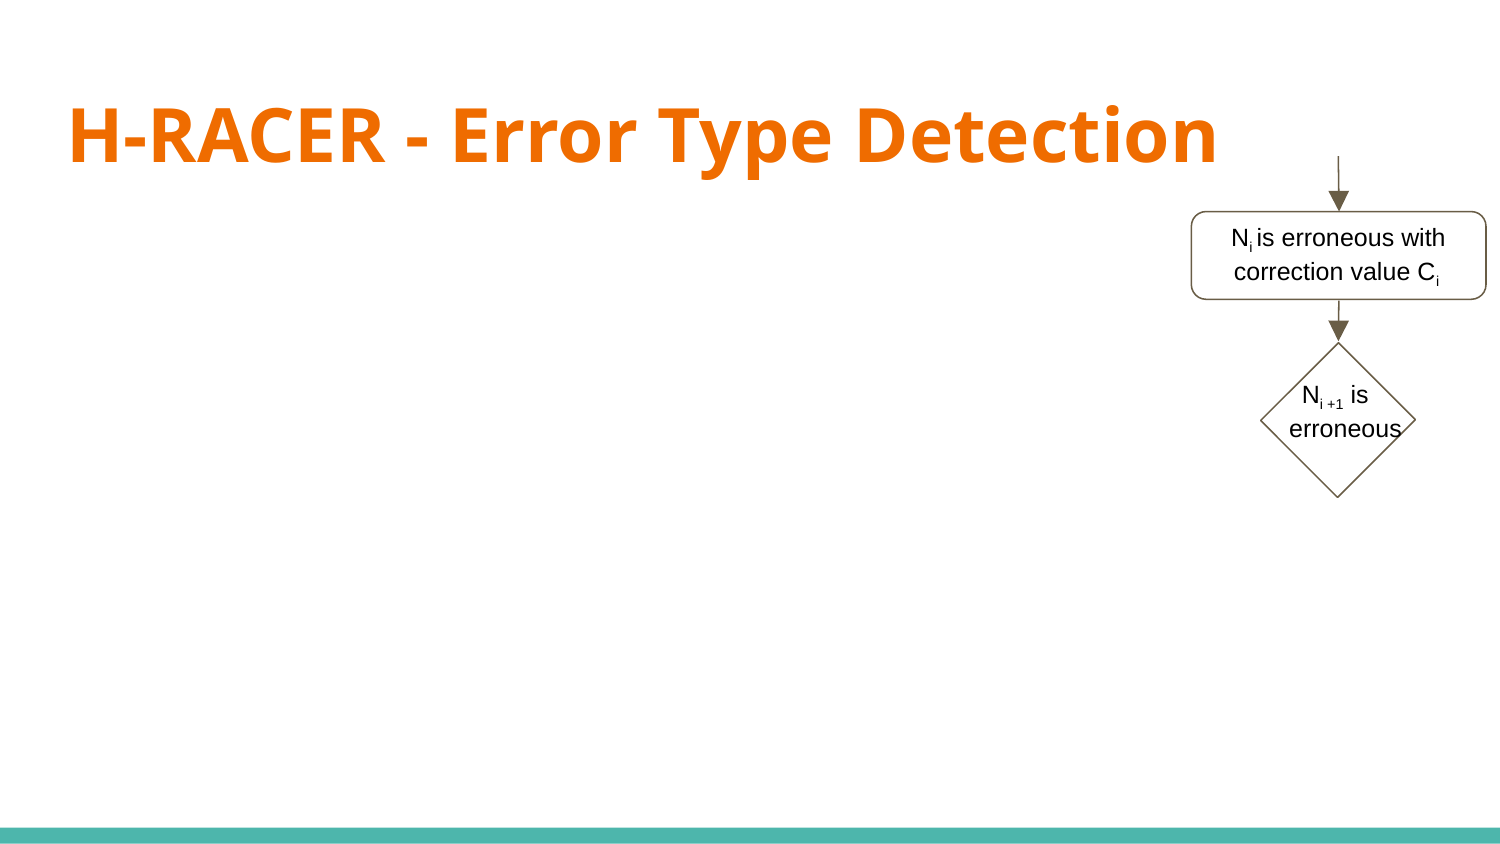

# H-RACER - Error Type Detection
Ni is erroneous with correction value Ci
Ni +1 is
 erroneous